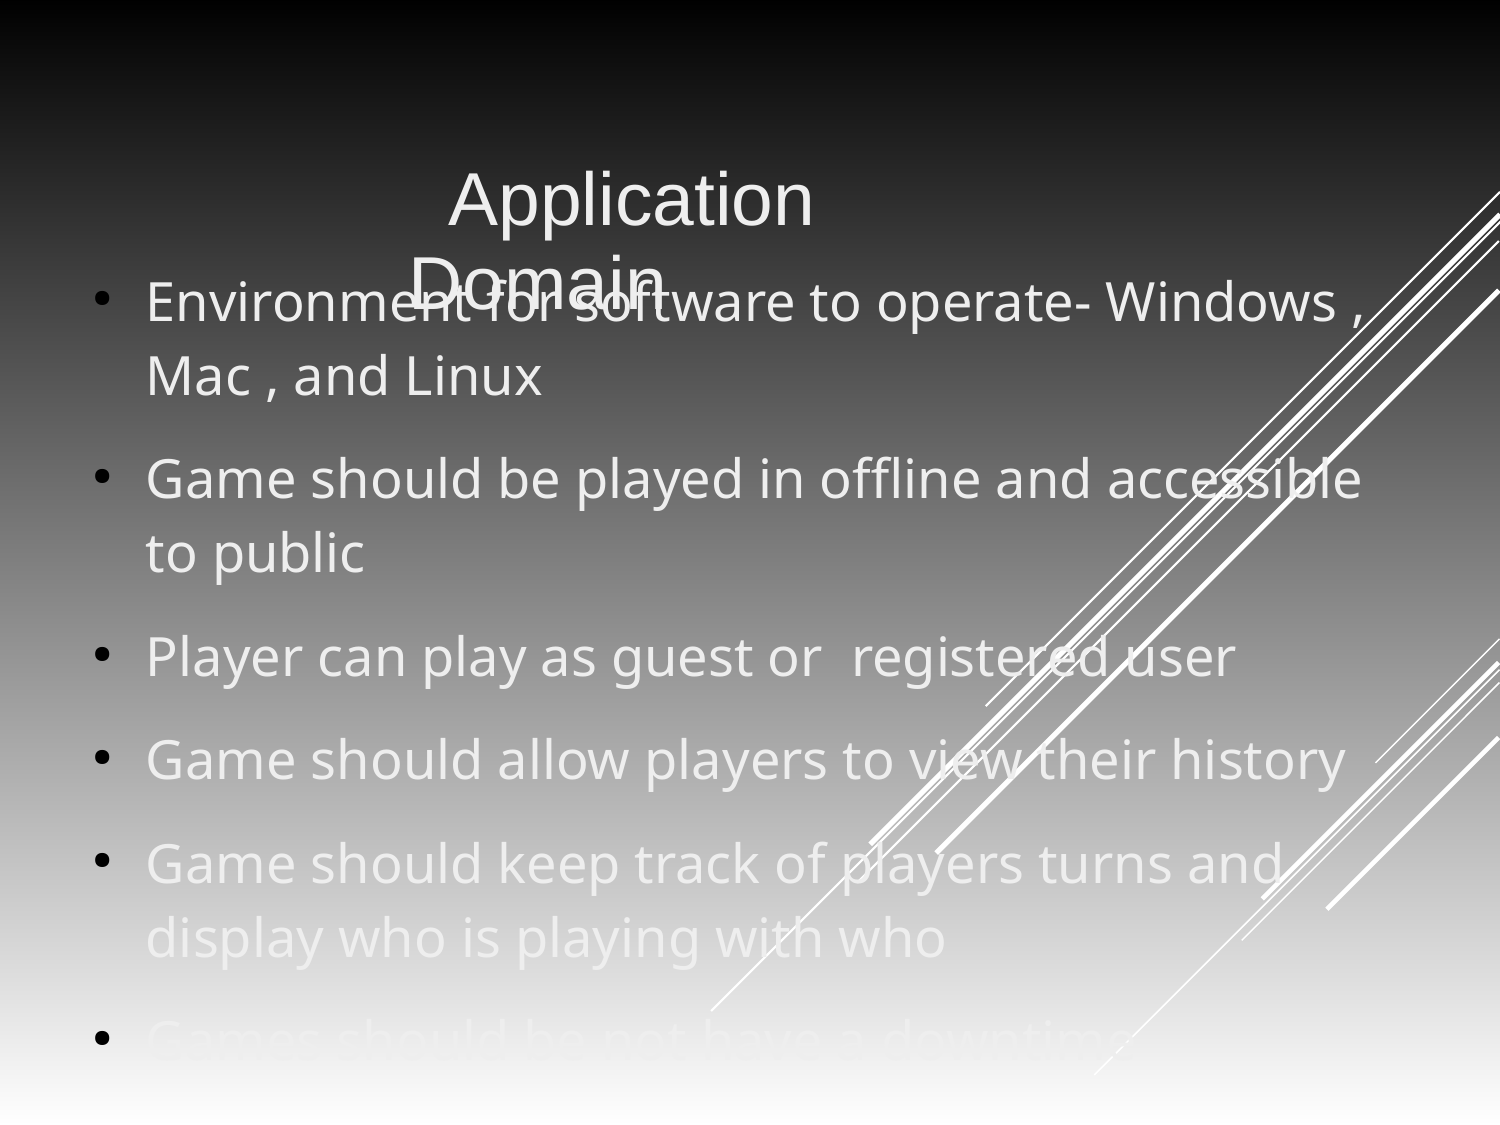

Application Domain
# Environment for software to operate- Windows , Mac , and Linux
Game should be played in offline and accessible to public
Player can play as guest or registered user
Game should allow players to view their history
Game should keep track of players turns and display who is playing with who
Games should be not have a downtime